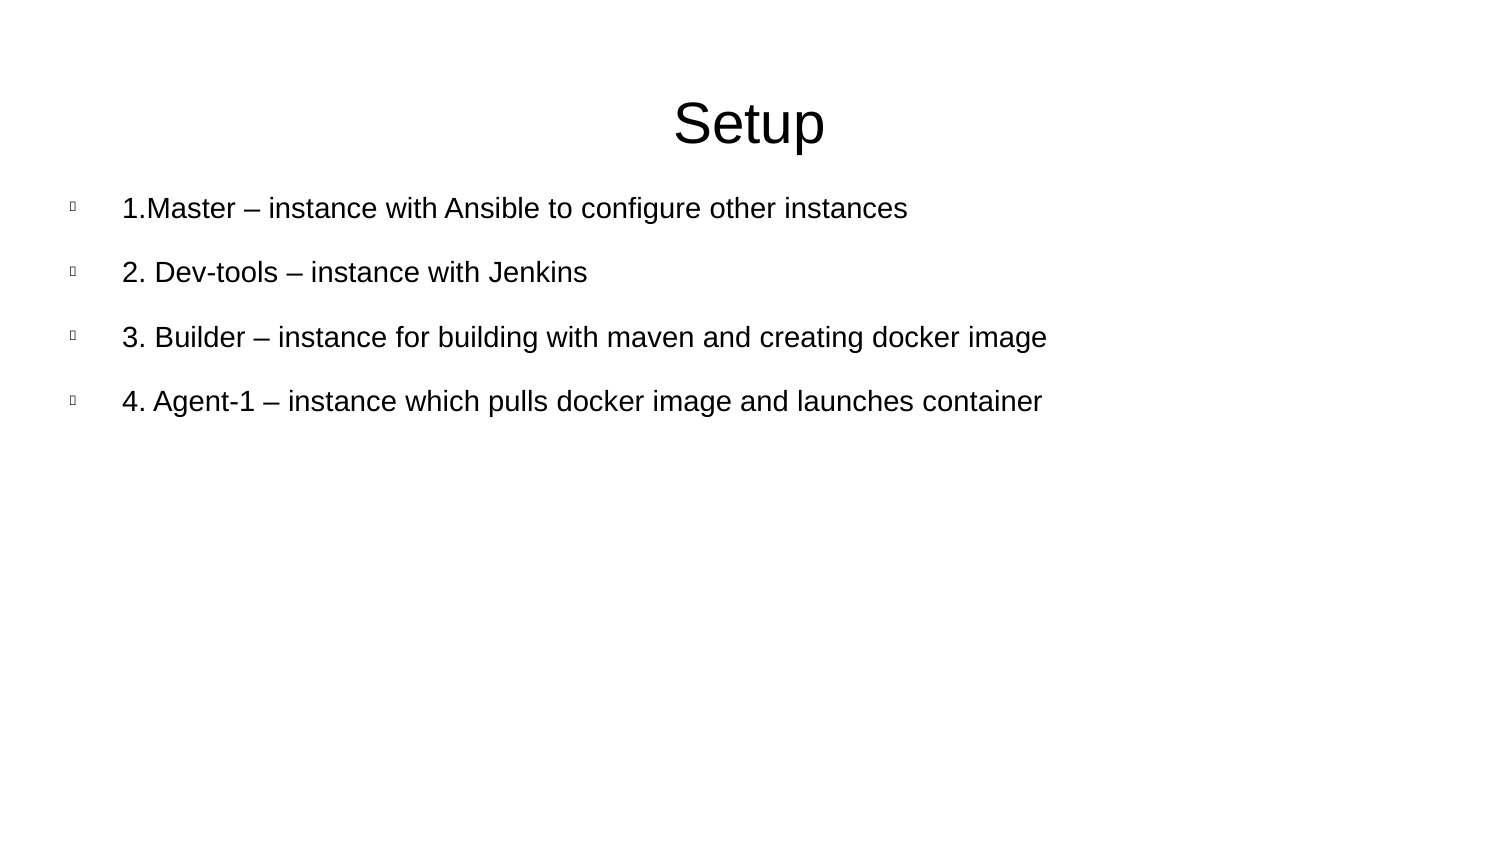

Setup
1.Master – instance with Ansible to configure other instances
2. Dev-tools – instance with Jenkins
3. Builder – instance for building with maven and creating docker image
4. Agent-1 – instance which pulls docker image and launches container